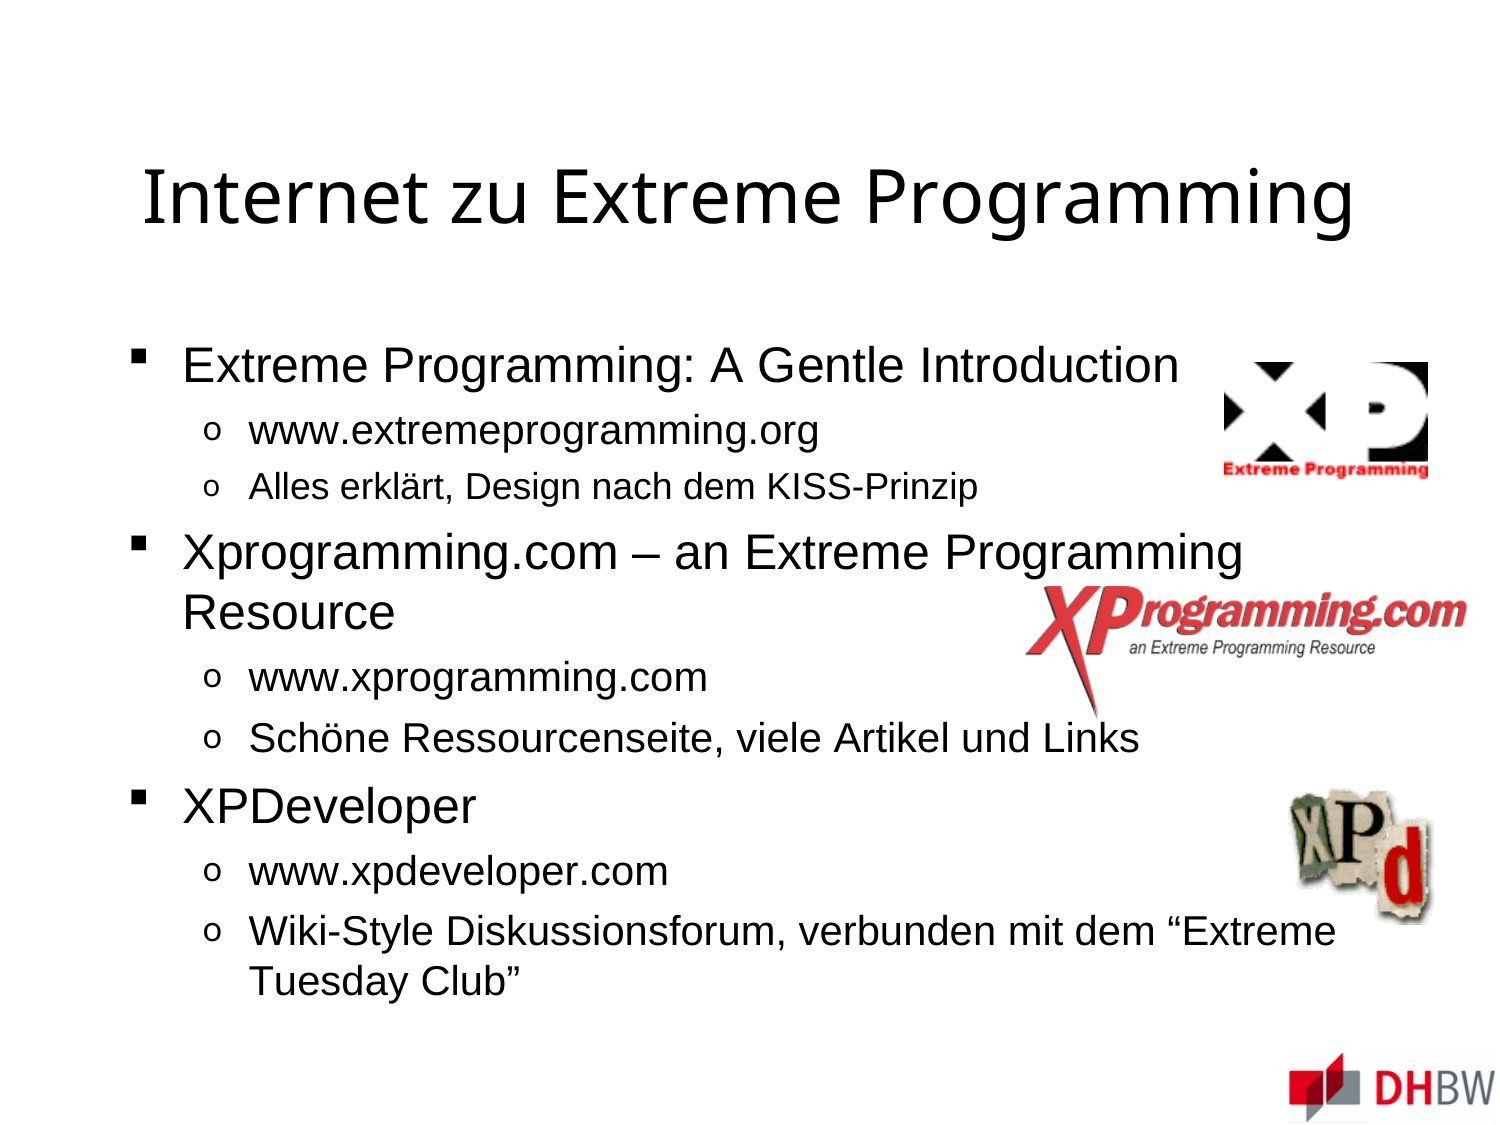

# Internet zu Extreme Programming
Extreme Programming: A Gentle Introduction
www.extremeprogramming.org
Alles erklärt, Design nach dem KISS-Prinzip
Xprogramming.com – an Extreme Programming Resource
www.xprogramming.com
Schöne Ressourcenseite, viele Artikel und Links
XPDeveloper
www.xpdeveloper.com
Wiki-Style Diskussionsforum, verbunden mit dem “Extreme Tuesday Club”